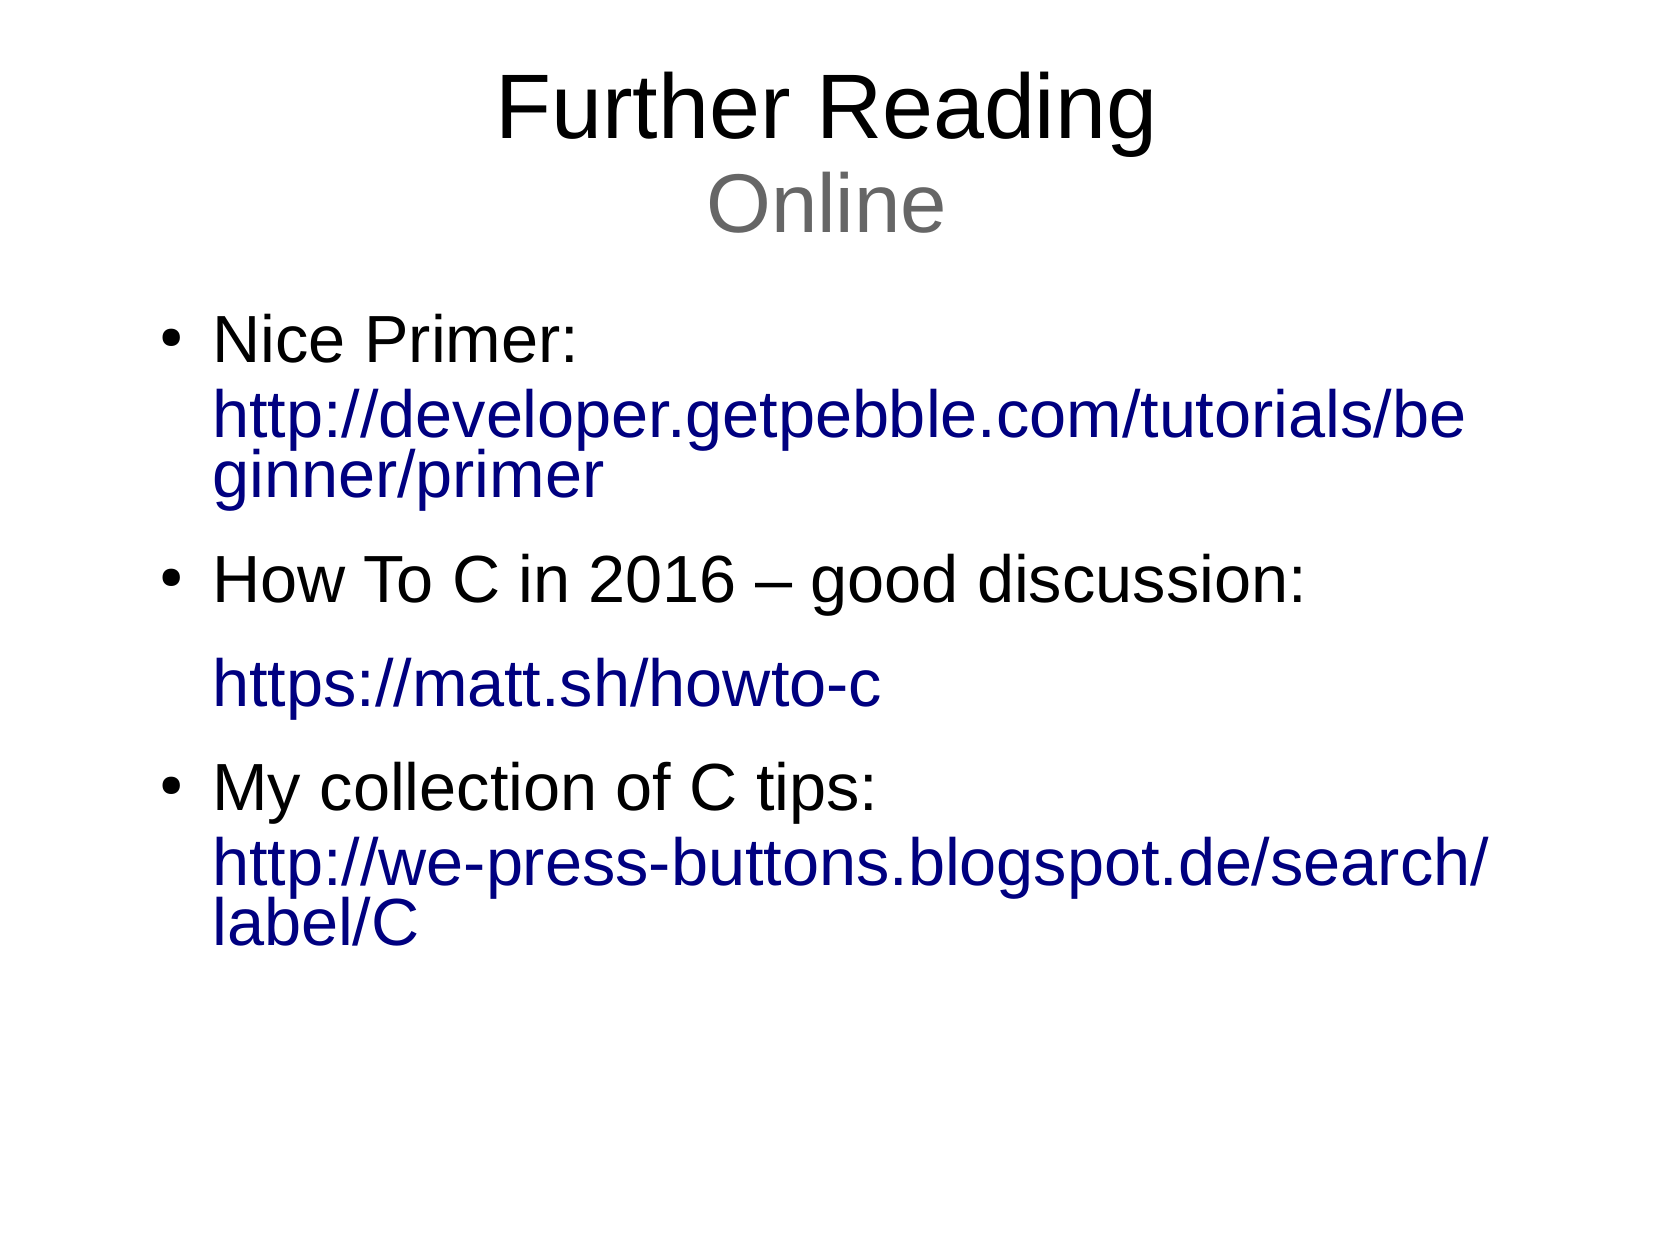

# Further Reading Online
Nice Primer: http://developer.getpebble.com/tutorials/beginner/primer
How To C in 2016 – good discussion:
https://matt.sh/howto-c
My collection of C tips: http://we-press-buttons.blogspot.de/search/label/C